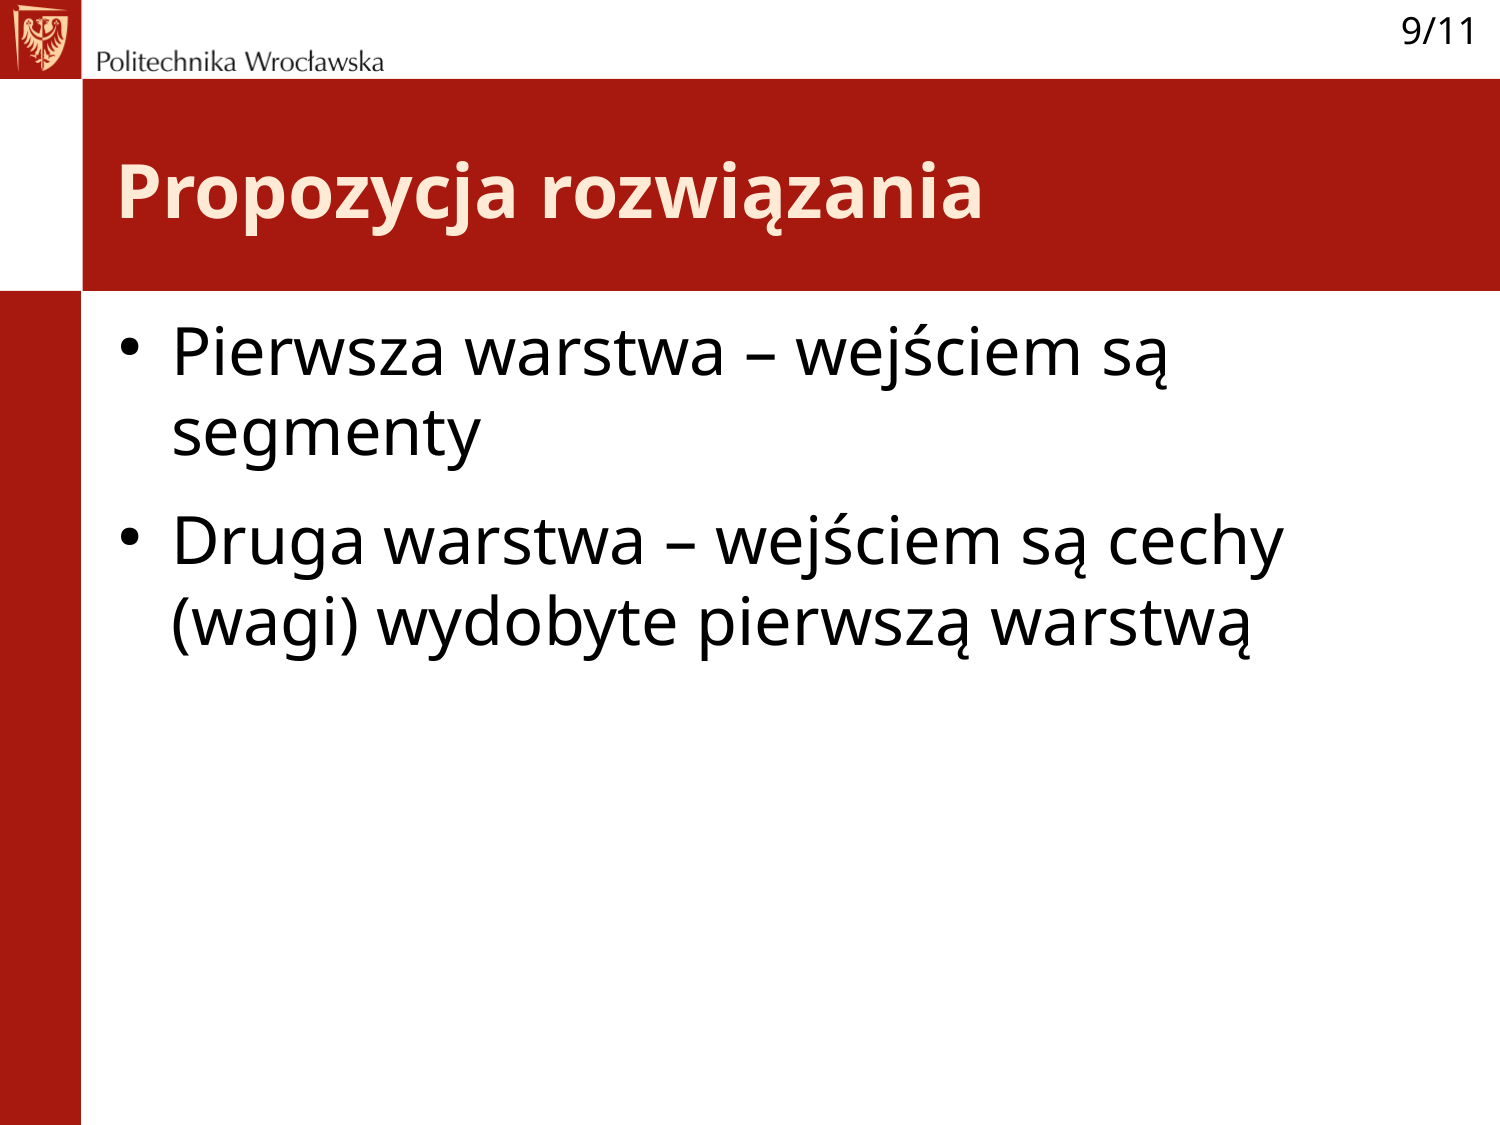

# Propozycja rozwiązania
Pierwsza warstwa – wejściem są segmenty
Druga warstwa – wejściem są cechy (wagi) wydobyte pierwszą warstwą